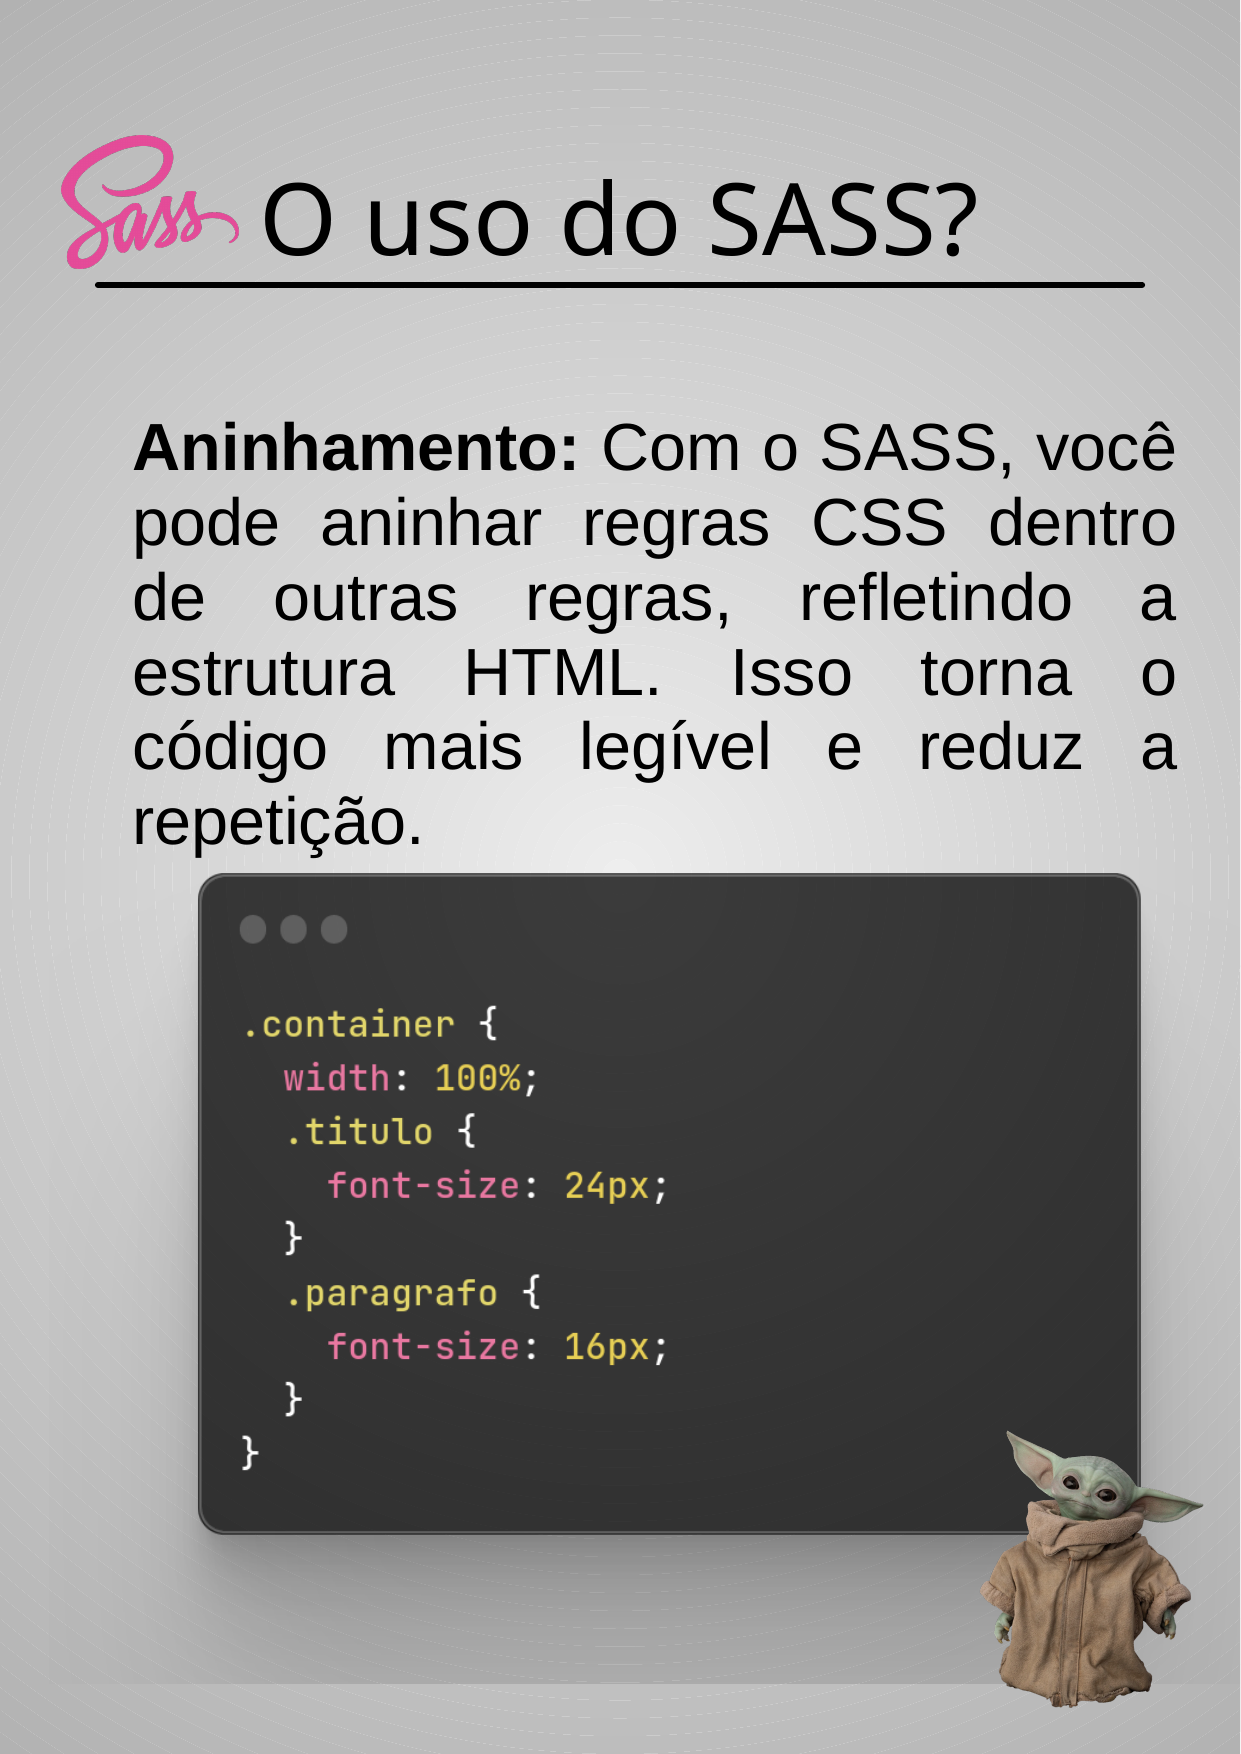

# O uso do SASS?
Aninhamento: Com o SASS, você pode aninhar regras CSS dentro de outras regras, refletindo a estrutura HTML. Isso torna o código mais legível e reduz a repetição.